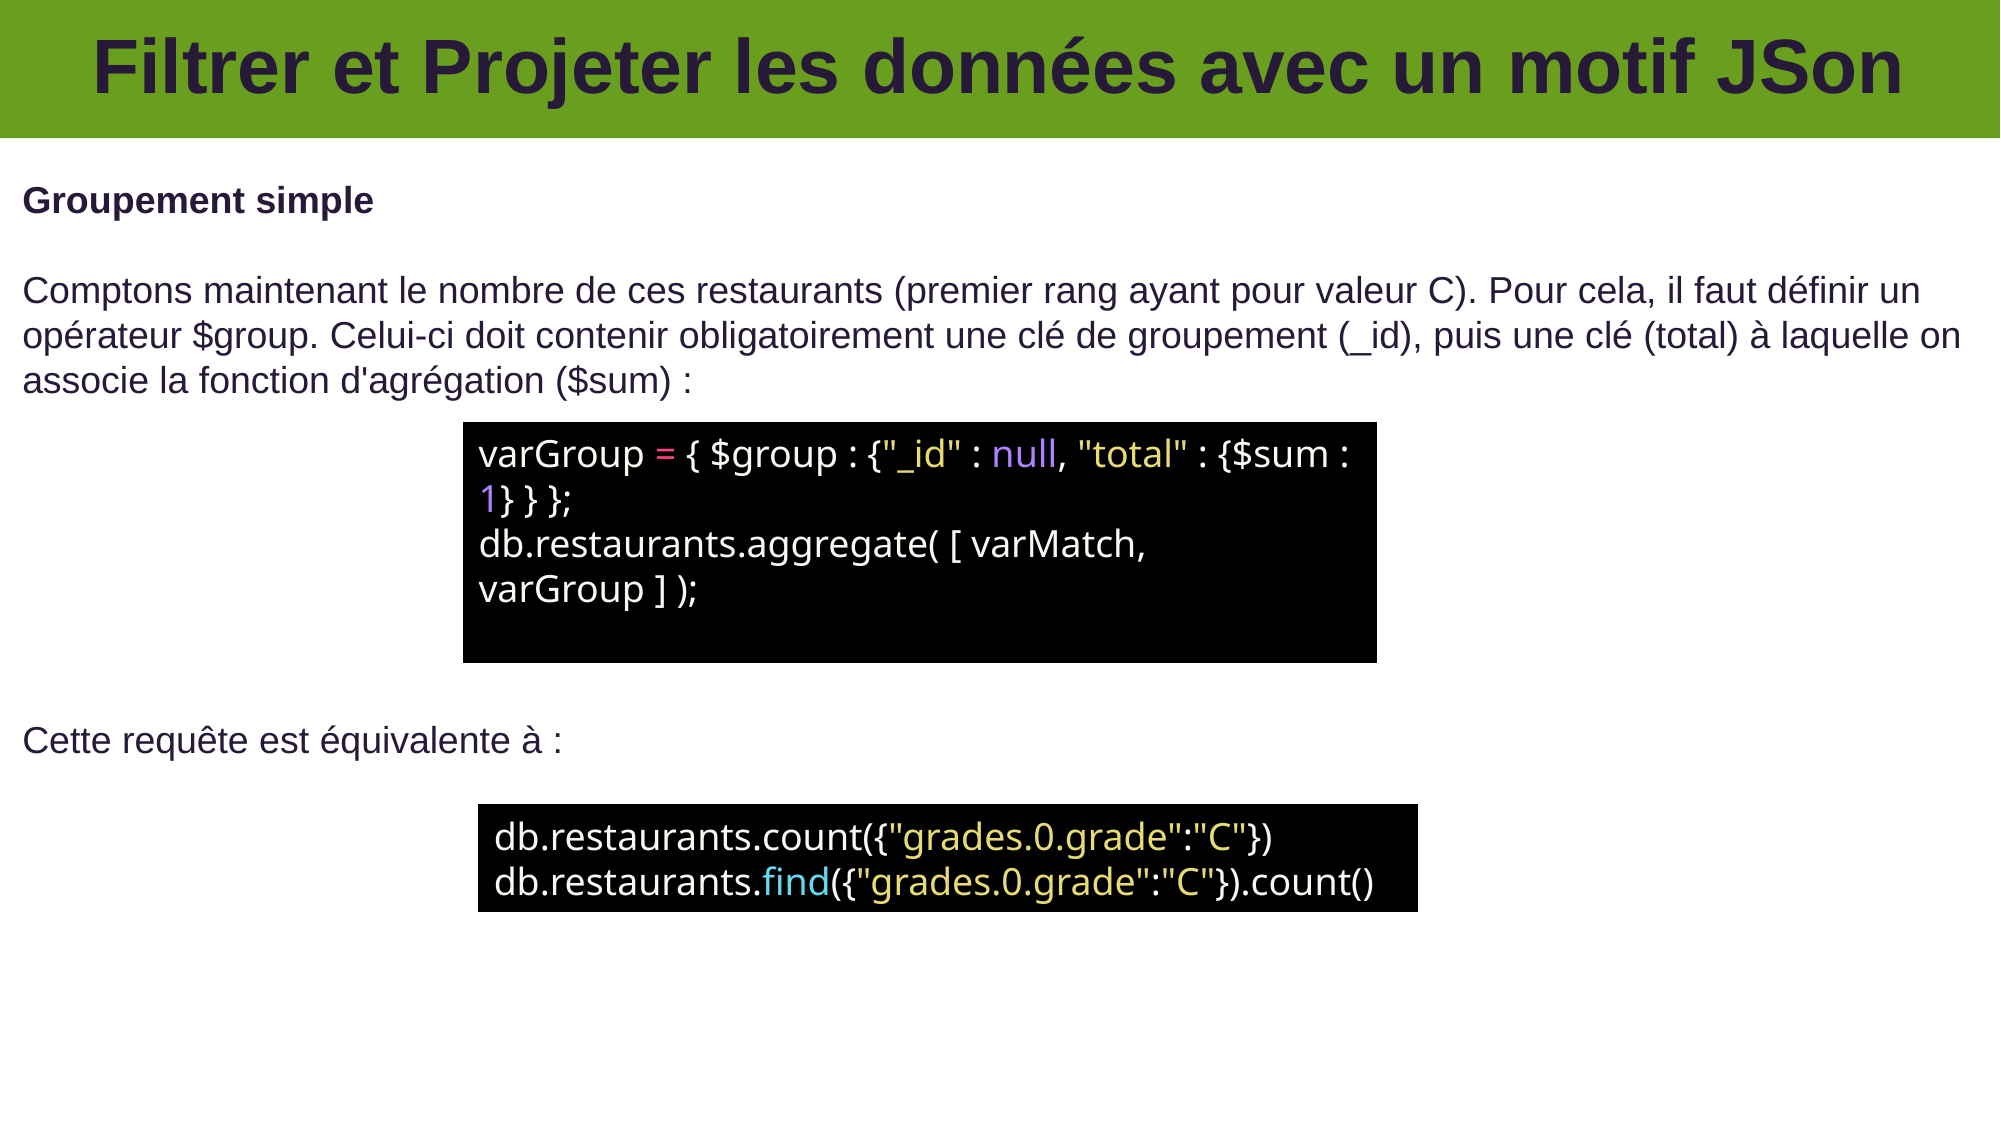

Filtrer et Projeter les données avec un motif JSon
Groupement simple
Comptons maintenant le nombre de ces restaurants (premier rang ayant pour valeur C). Pour cela, il faut définir un opérateur $group. Celui-ci doit contenir obligatoirement une clé de groupement (_id), puis une clé (total) à laquelle on associe la fonction d'agrégation ($sum) :
Cette requête est équivalente à :
varGroup = { $group : {"_id" : null, "total" : {$sum : 1} } };
db.restaurants.aggregate( [ varMatch, varGroup ] );
db.restaurants.count({"grades.0.grade":"C"})
db.restaurants.find({"grades.0.grade":"C"}).count()